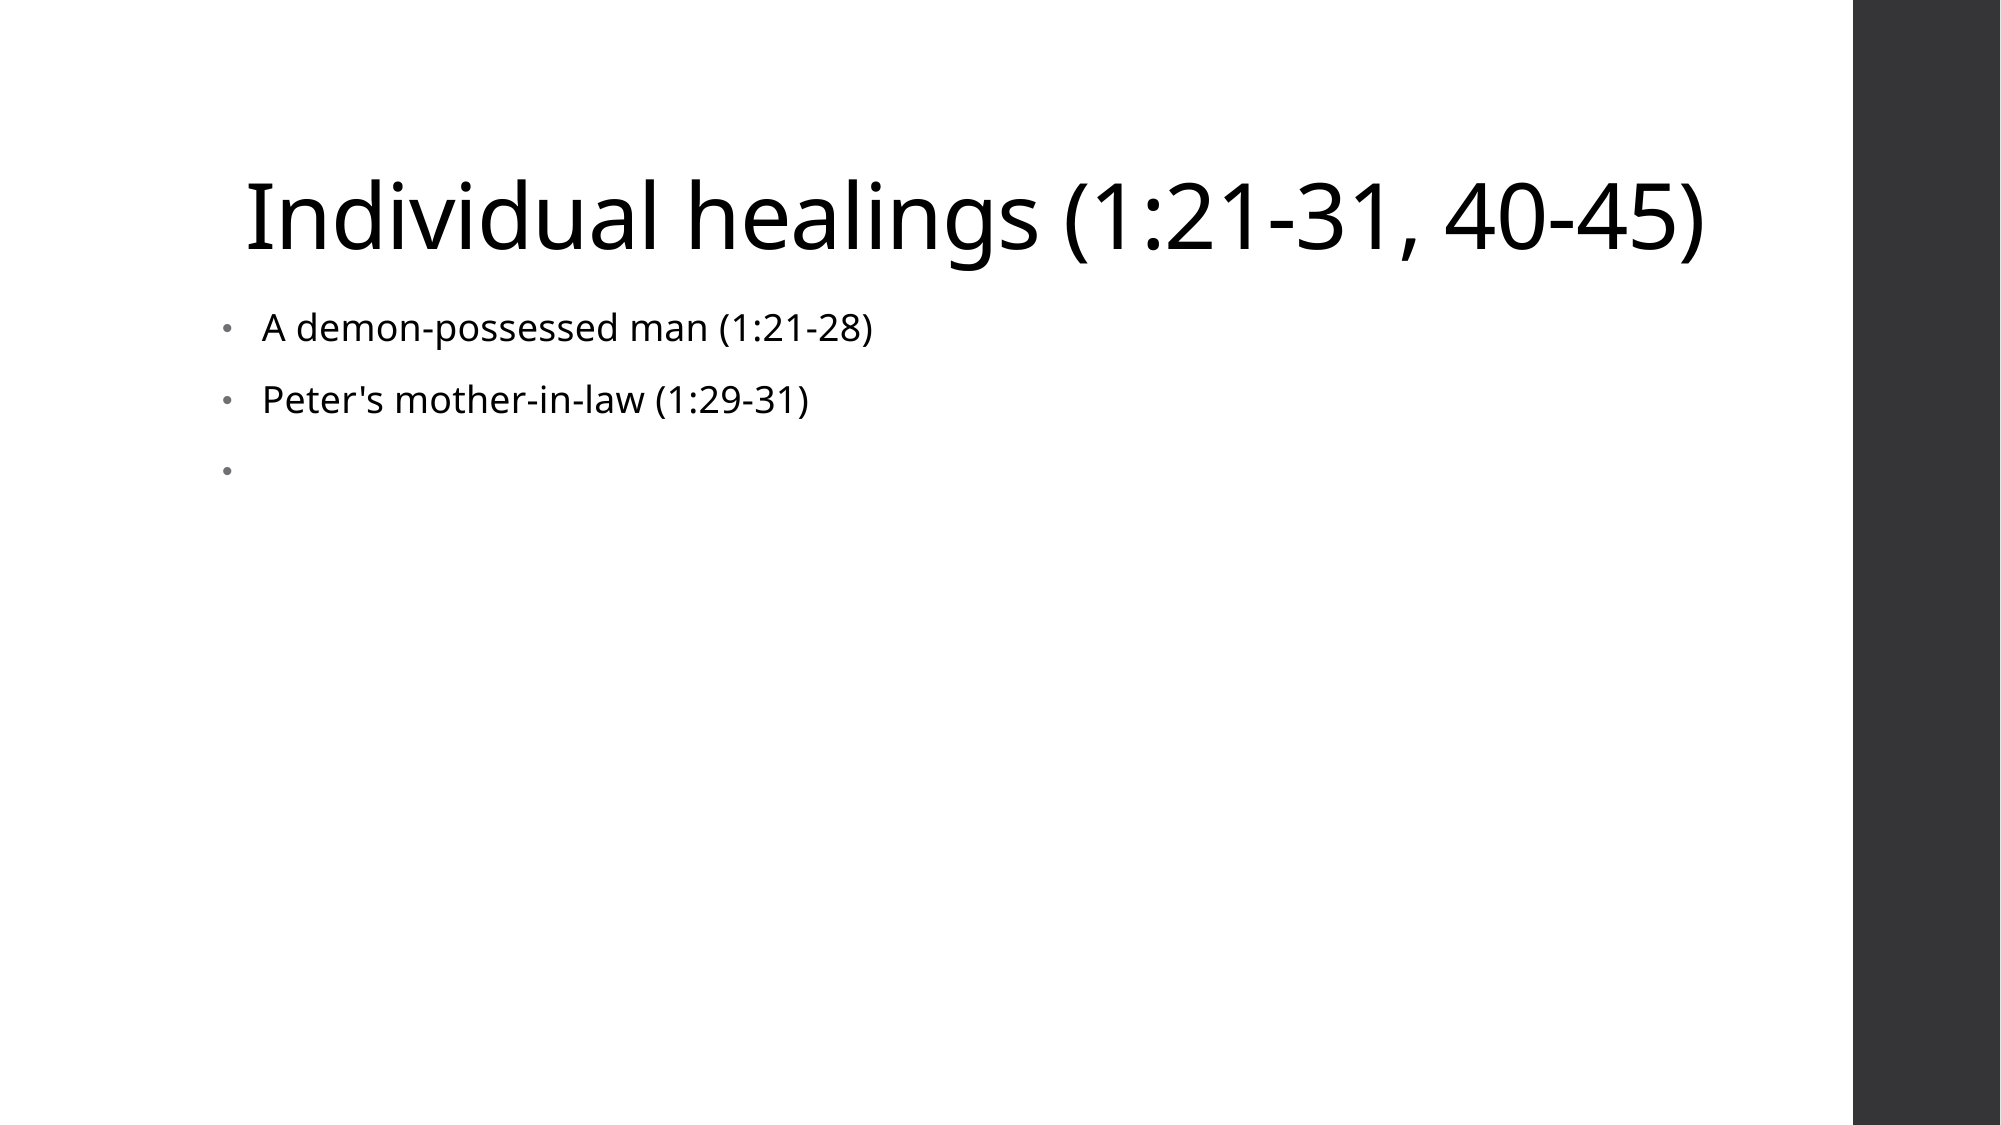

# Individual healings (1:21-31, 40-45)
 A demon-possessed man (1:21-28)
 Peter's mother-in-law (1:29-31)